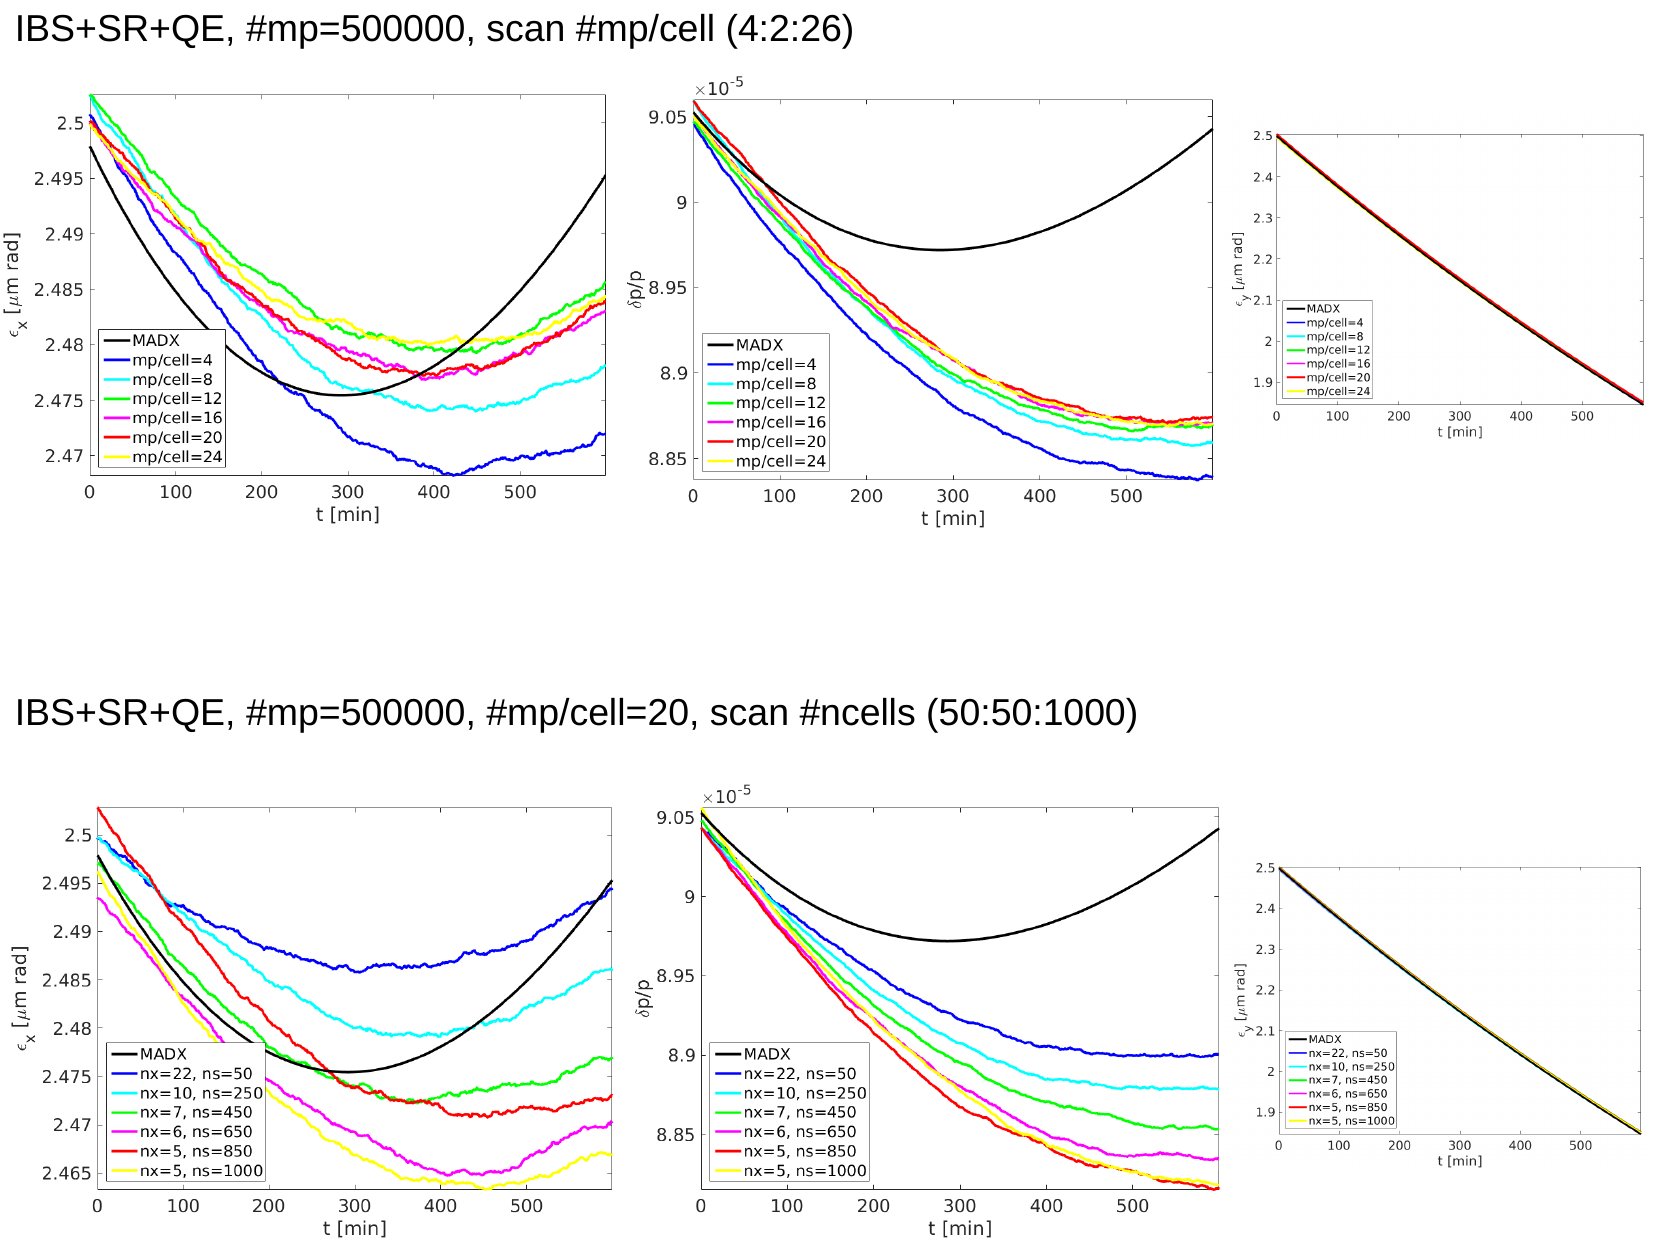

IBS+SR+QE, #mp=500000, scan #mp/cell (4:2:26)
IBS+SR+QE, #mp=500000, #mp/cell=20, scan #ncells (50:50:1000)